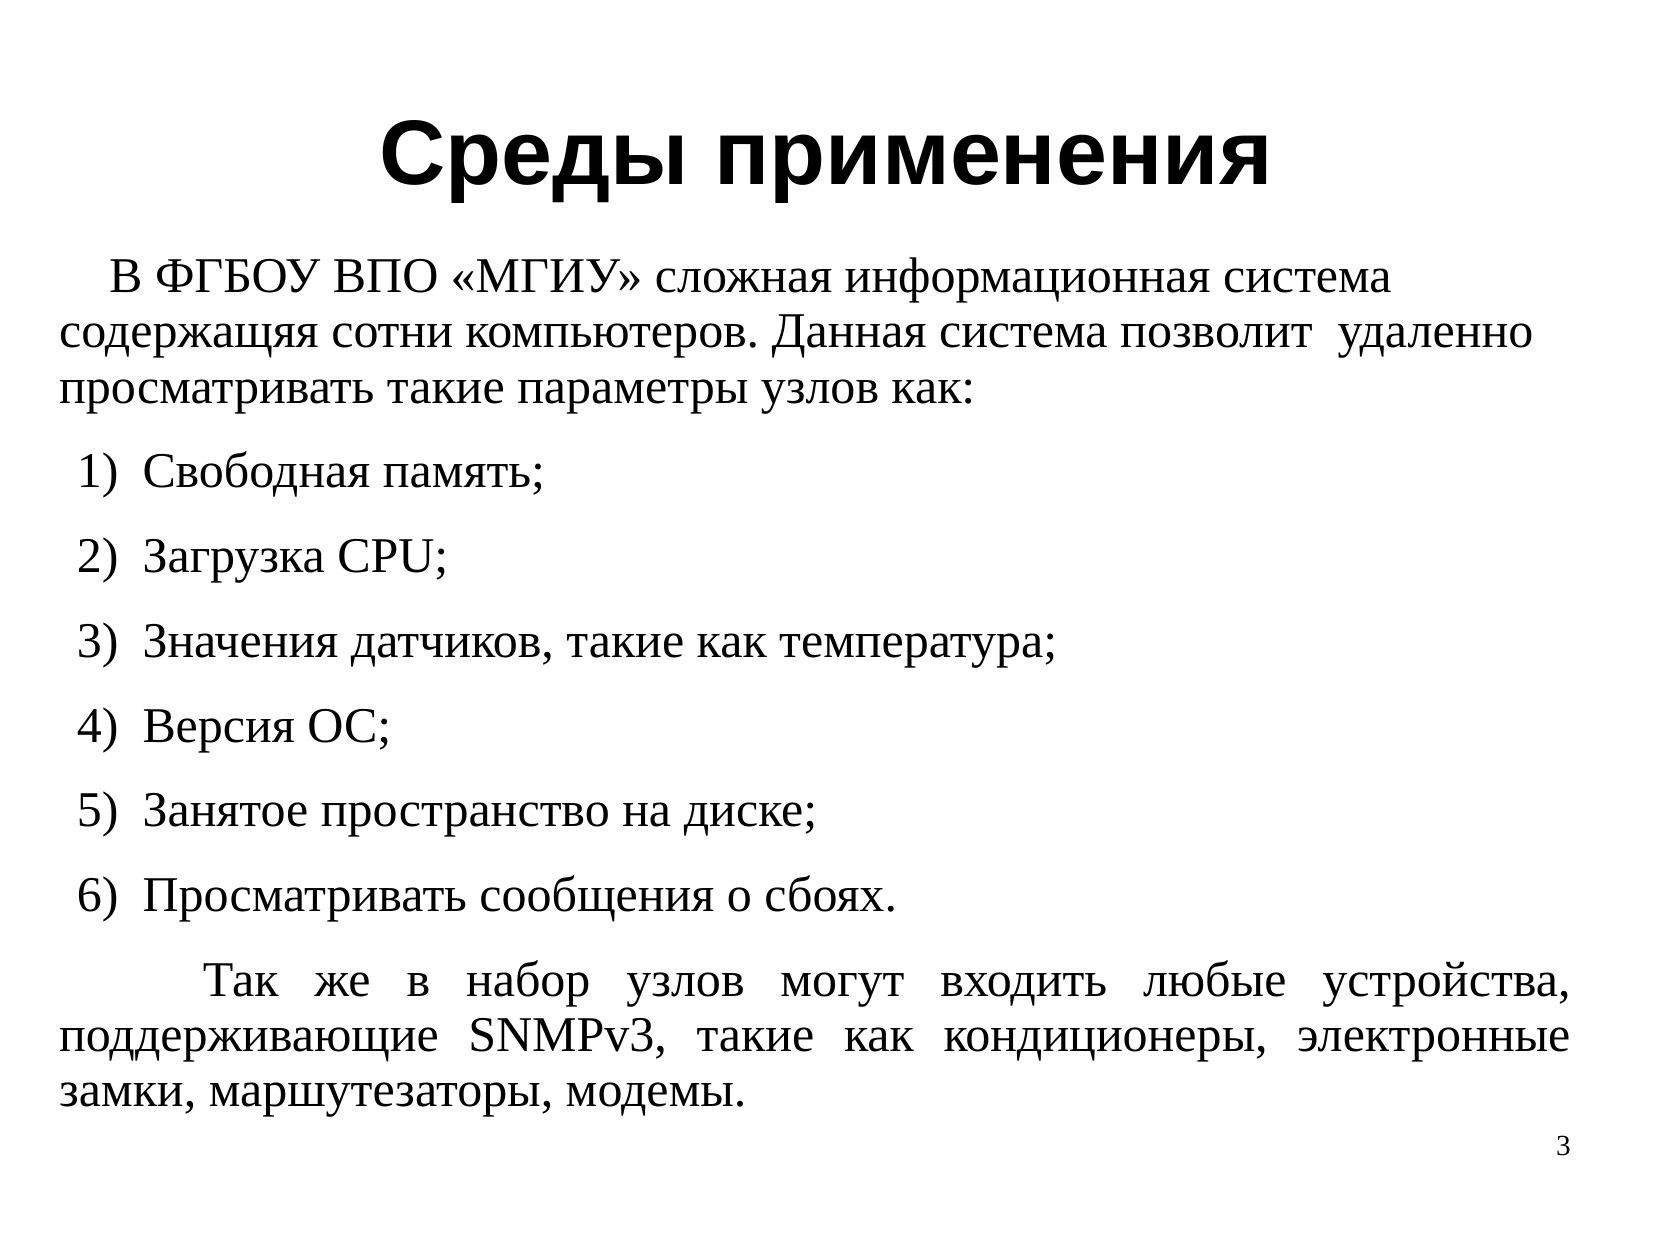

# Среды применения
 В ФГБОУ ВПО «МГИУ» сложная информационная система содержащяя сотни компьютеров. Данная система позволит удаленно просматривать такие параметры узлов как:
 Свободная память;
 Загрузка CPU;
 Значения датчиков, такие как температура;
 Версия ОС;
 Занятое пространство на диске;
 Просматривать сообщения о сбоях.
 Так же в набор узлов могут входить любые устройства, поддерживающие SNMPv3, такие как кондиционеры, электронные замки, маршутезаторы, модемы.
3